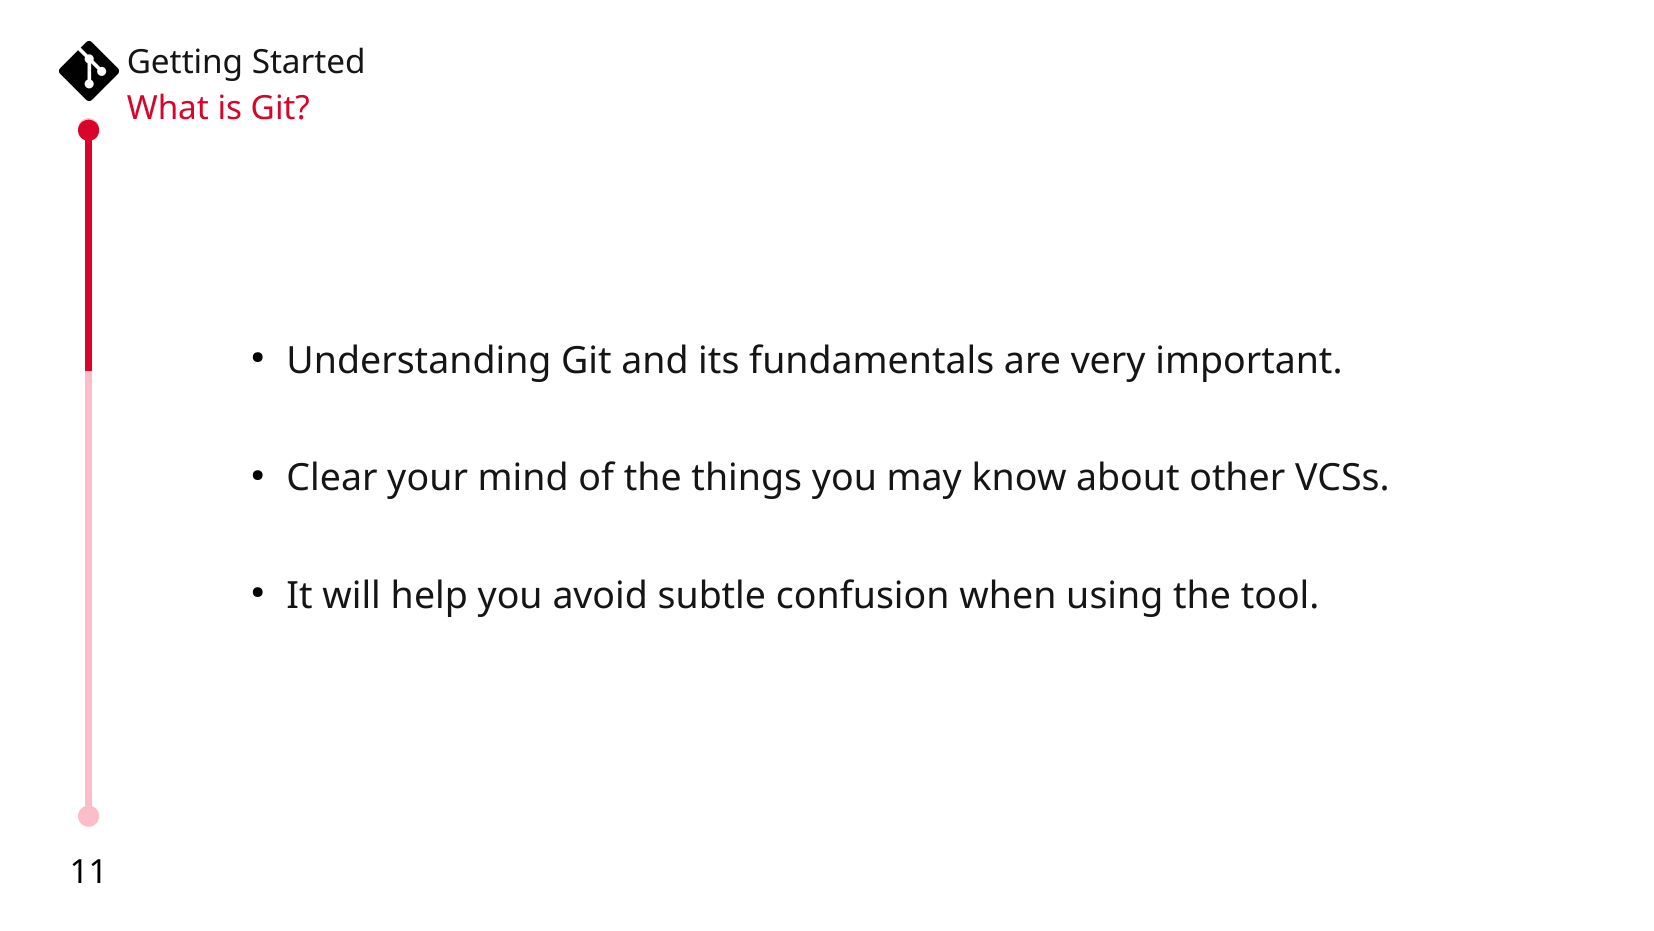

Getting Started
What is Git?
Understanding Git and its fundamentals are very important.
Clear your mind of the things you may know about other VCSs.
It will help you avoid subtle confusion when using the tool.
11